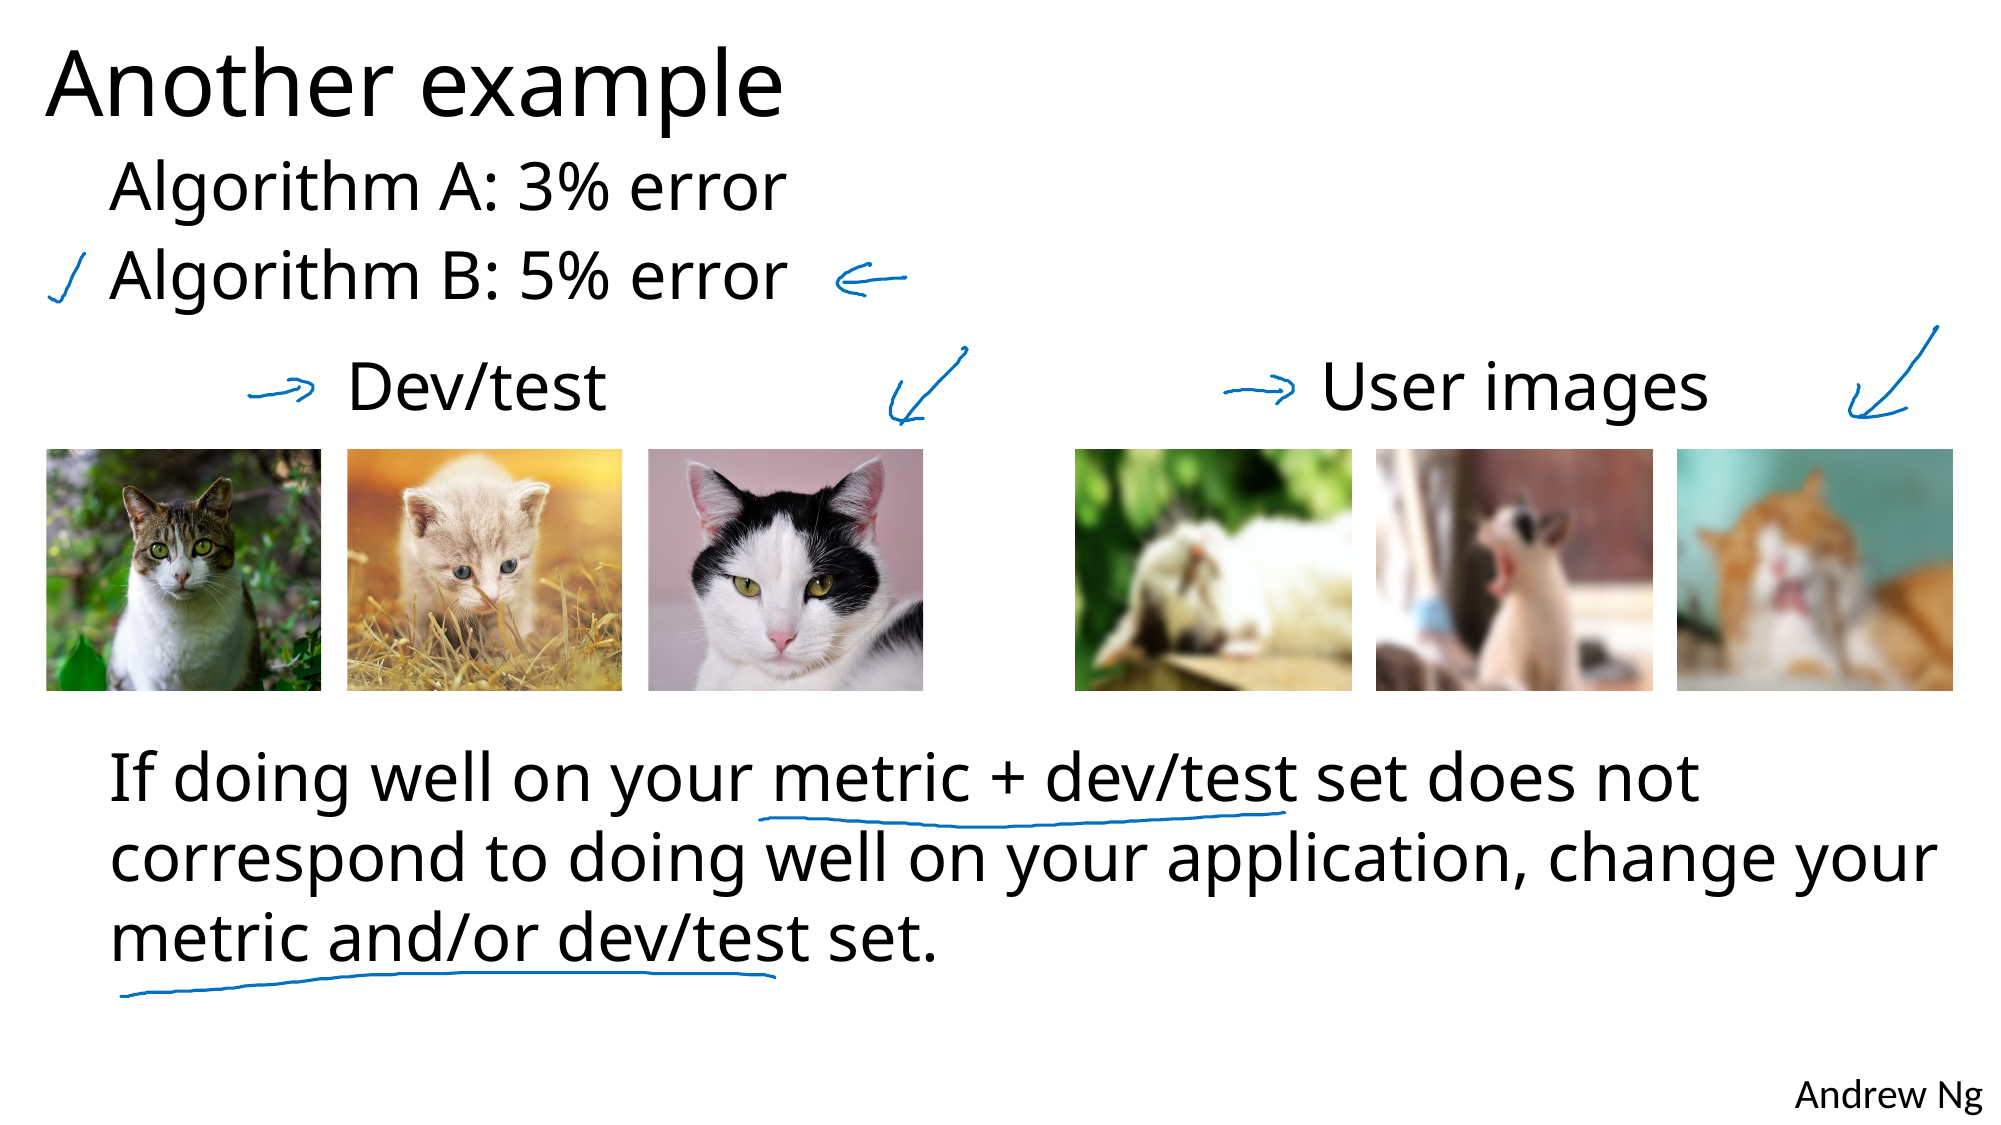

# Another example
Algorithm A: 3% error
Algorithm B: 5% error
Dev/test
User images
If doing well on your metric + dev/test set does not
correspond to doing well on your application, change your
metric and/or dev/test set.